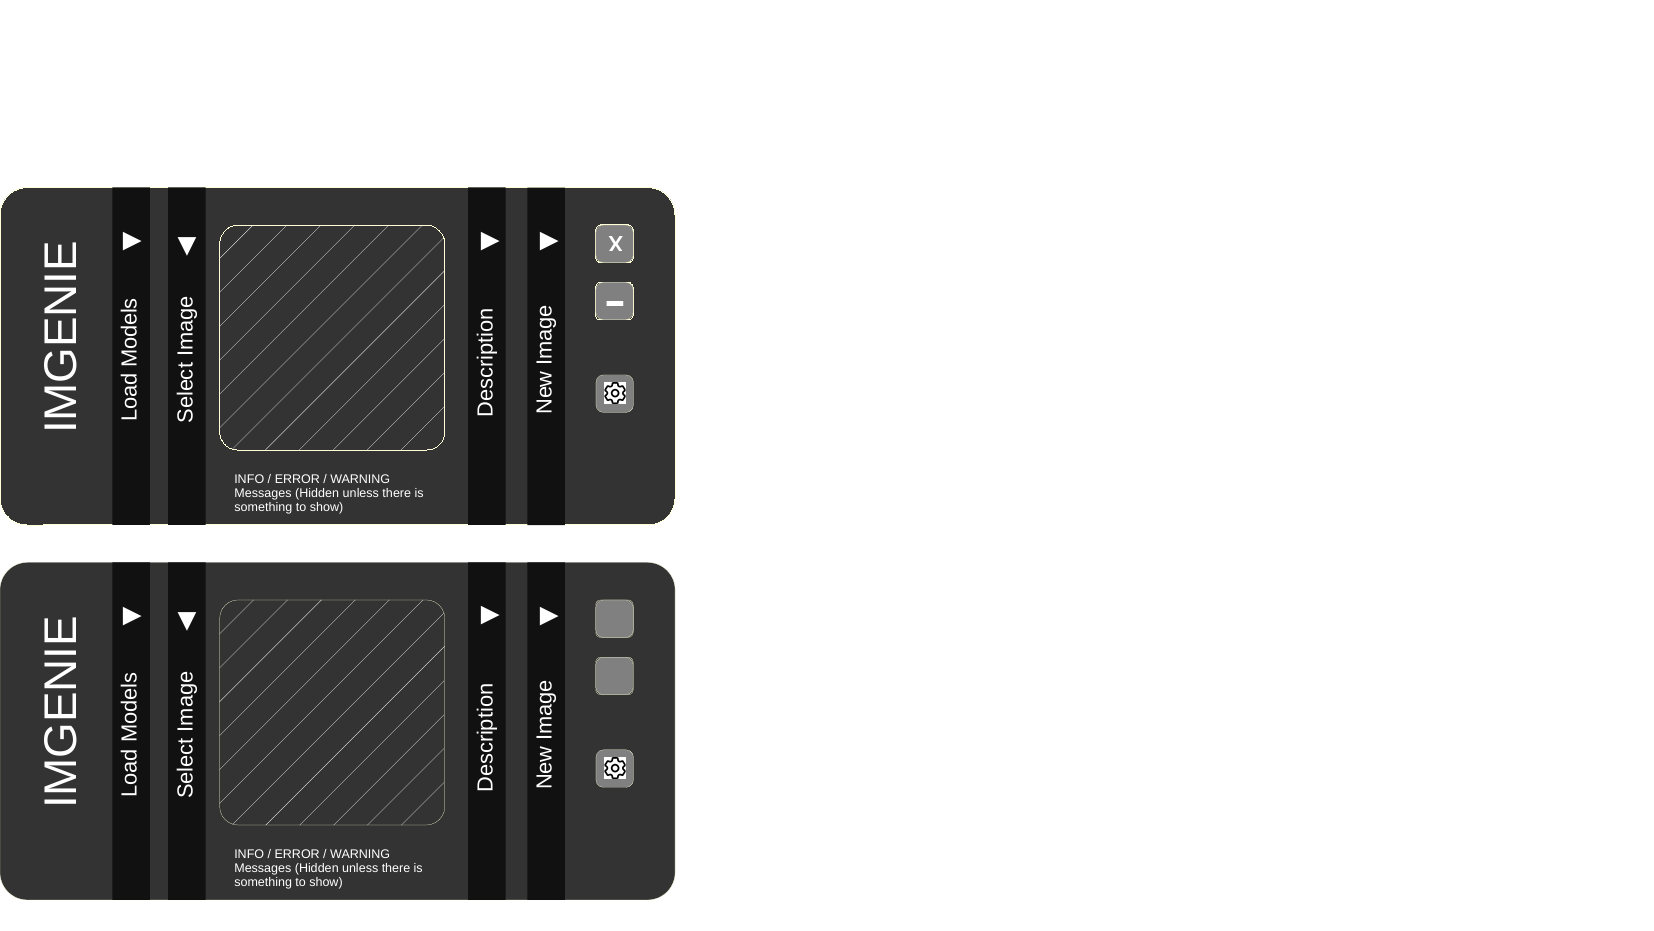

►
►
►
►
IMGENIE
Load Models
Select Image
New Image
Description
INFO / ERROR / WARNING Messages (Hidden unless there is something to show)